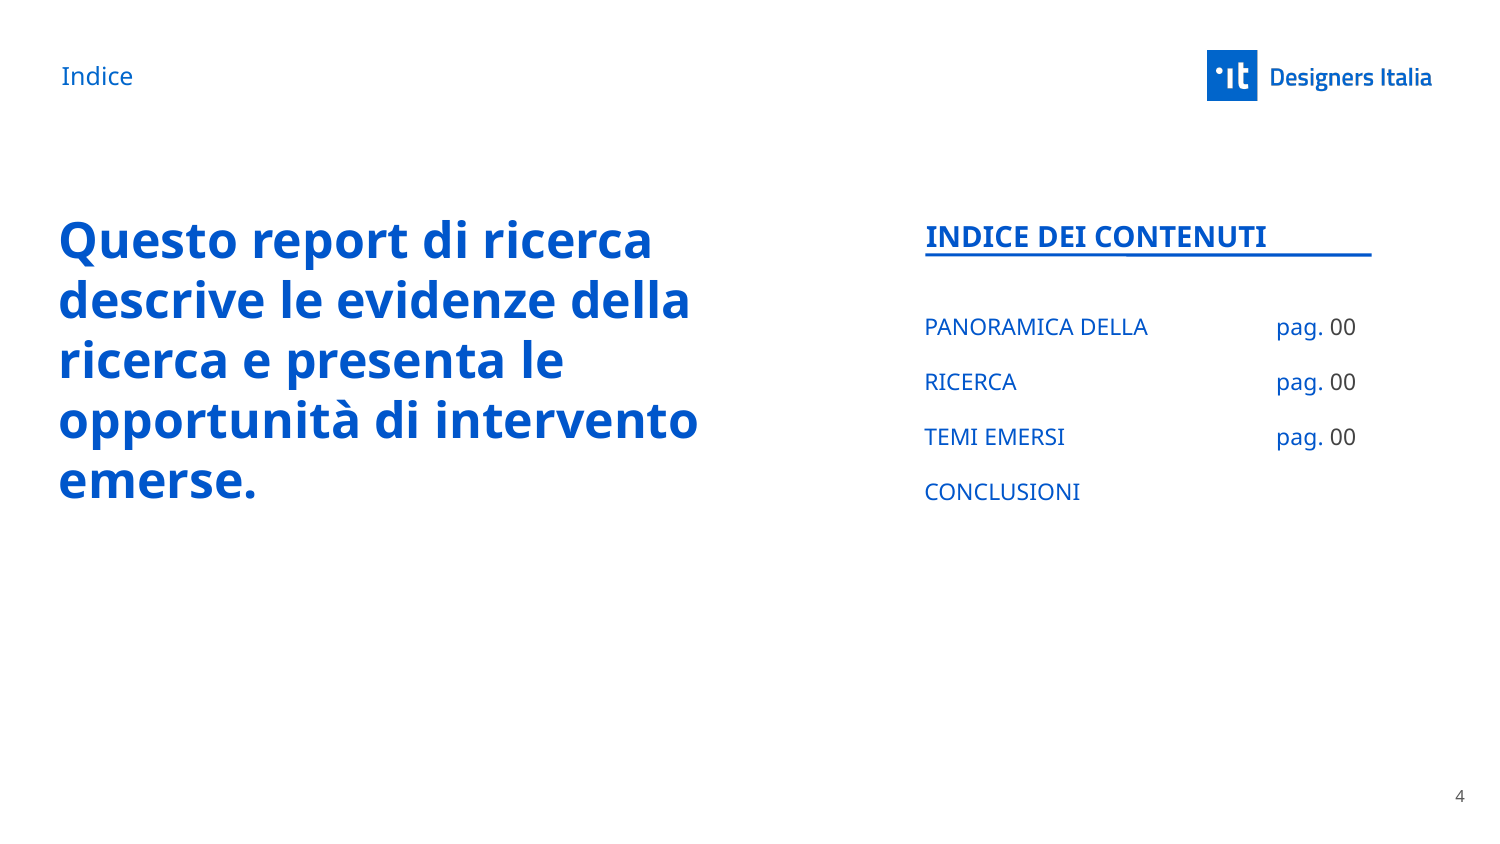

Indice
Questo report di ricerca descrive le evidenze della ricerca e presenta le opportunità di intervento emerse.
INDICE DEI CONTENUTI
PANORAMICA DELLA RICERCA
TEMI EMERSI
CONCLUSIONI
pag. 00
pag. 00
pag. 00